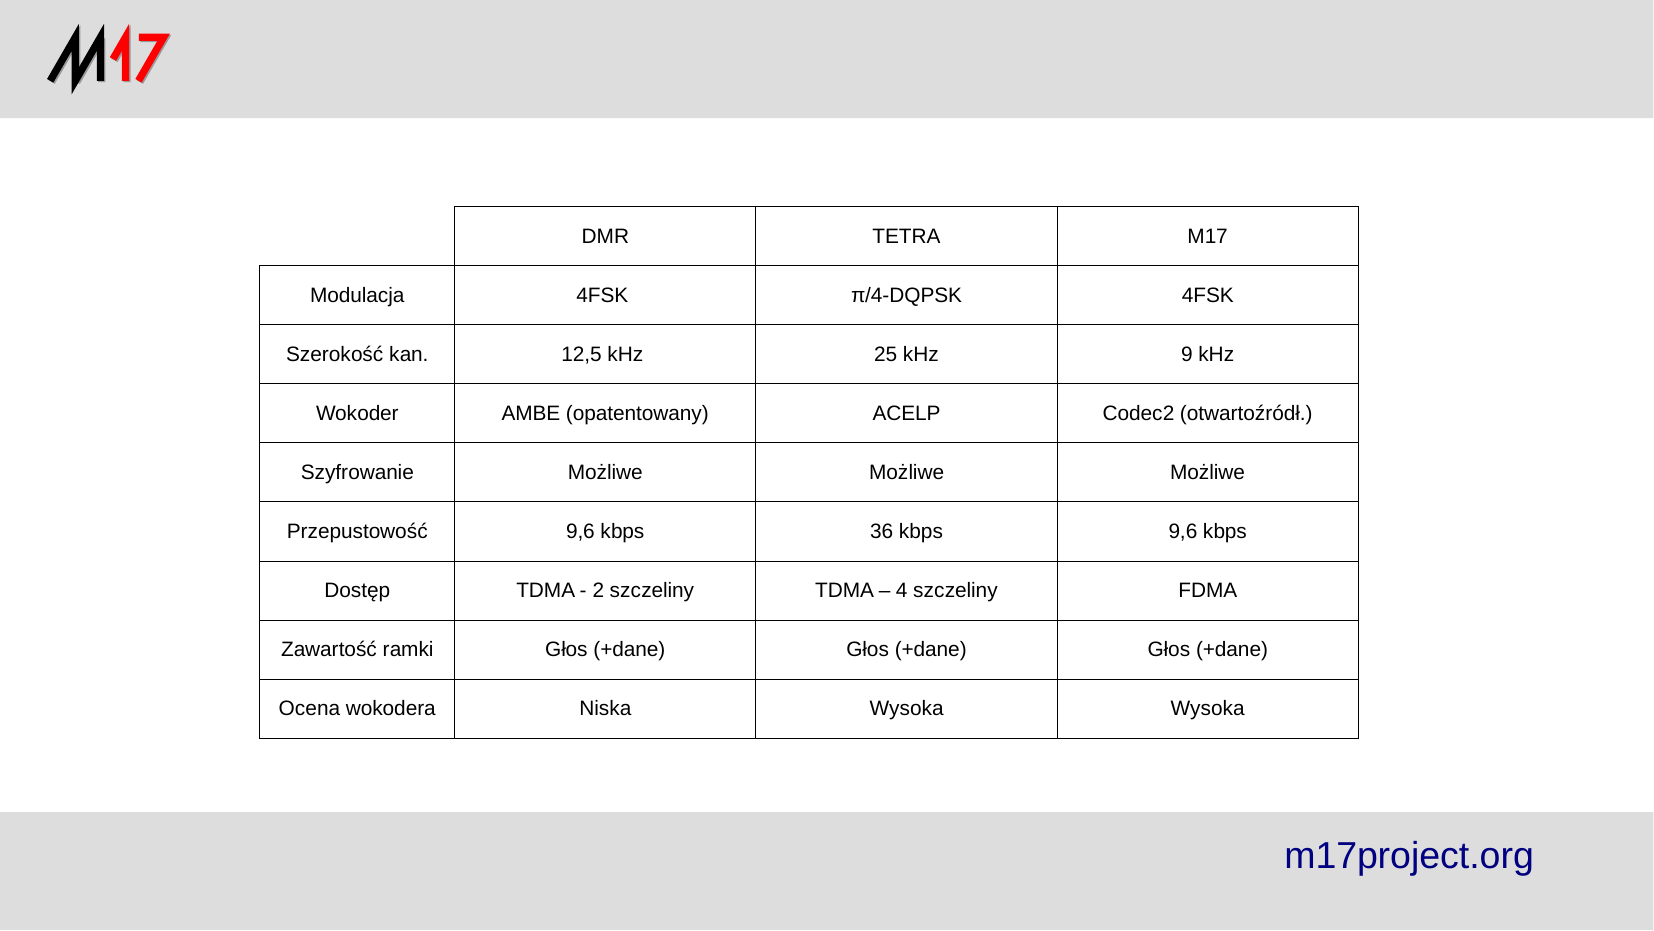

DMR
TETRA
M17
Modulacja
4FSK
π/4-DQPSK
4FSK
Szerokość kan.
12,5 kHz
25 kHz
9 kHz
Wokoder
AMBE (opatentowany)
ACELP
Codec2 (otwartoźródł.)
Szyfrowanie
Możliwe
Możliwe
Możliwe
Przepustowość
9,6 kbps
36 kbps
9,6 kbps
Dostęp
TDMA - 2 szczeliny
TDMA – 4 szczeliny
FDMA
Zawartość ramki
Głos (+dane)
Głos (+dane)
Głos (+dane)
Ocena wokodera
Niska
Wysoka
Wysoka
m17project.org